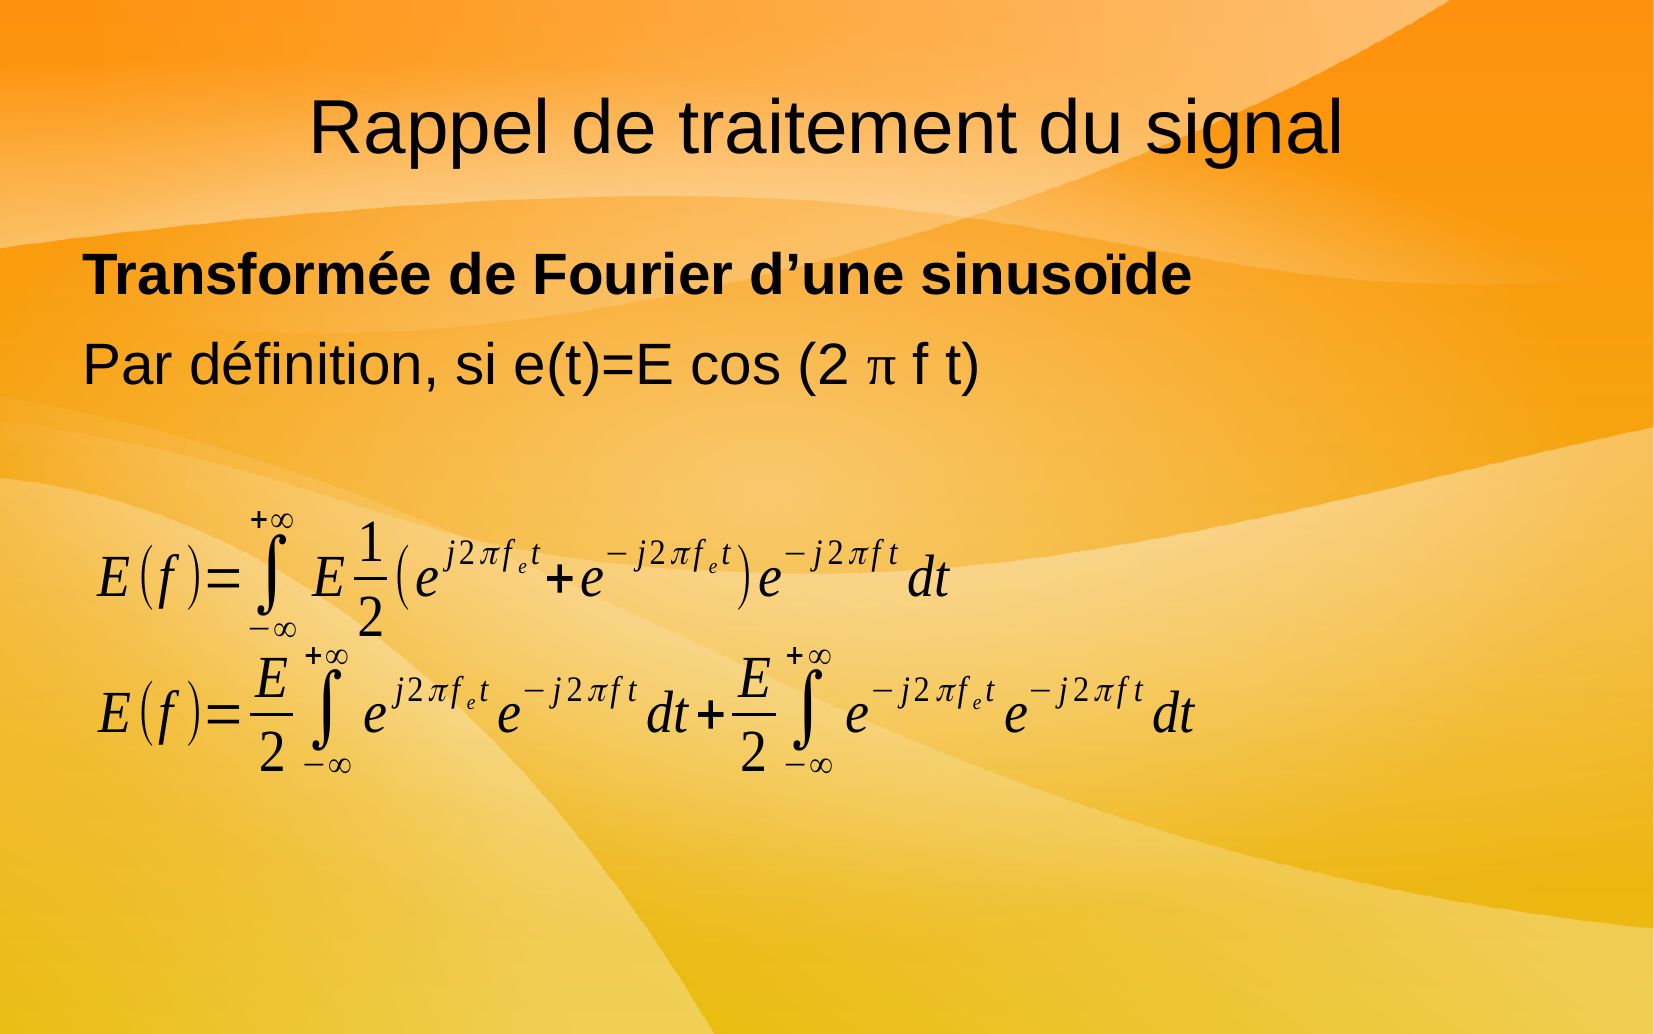

# Rappel de traitement du signal
Transformée de Fourier d’une sinusoïde
Par définition, si e(t)=E cos (2 π f t)